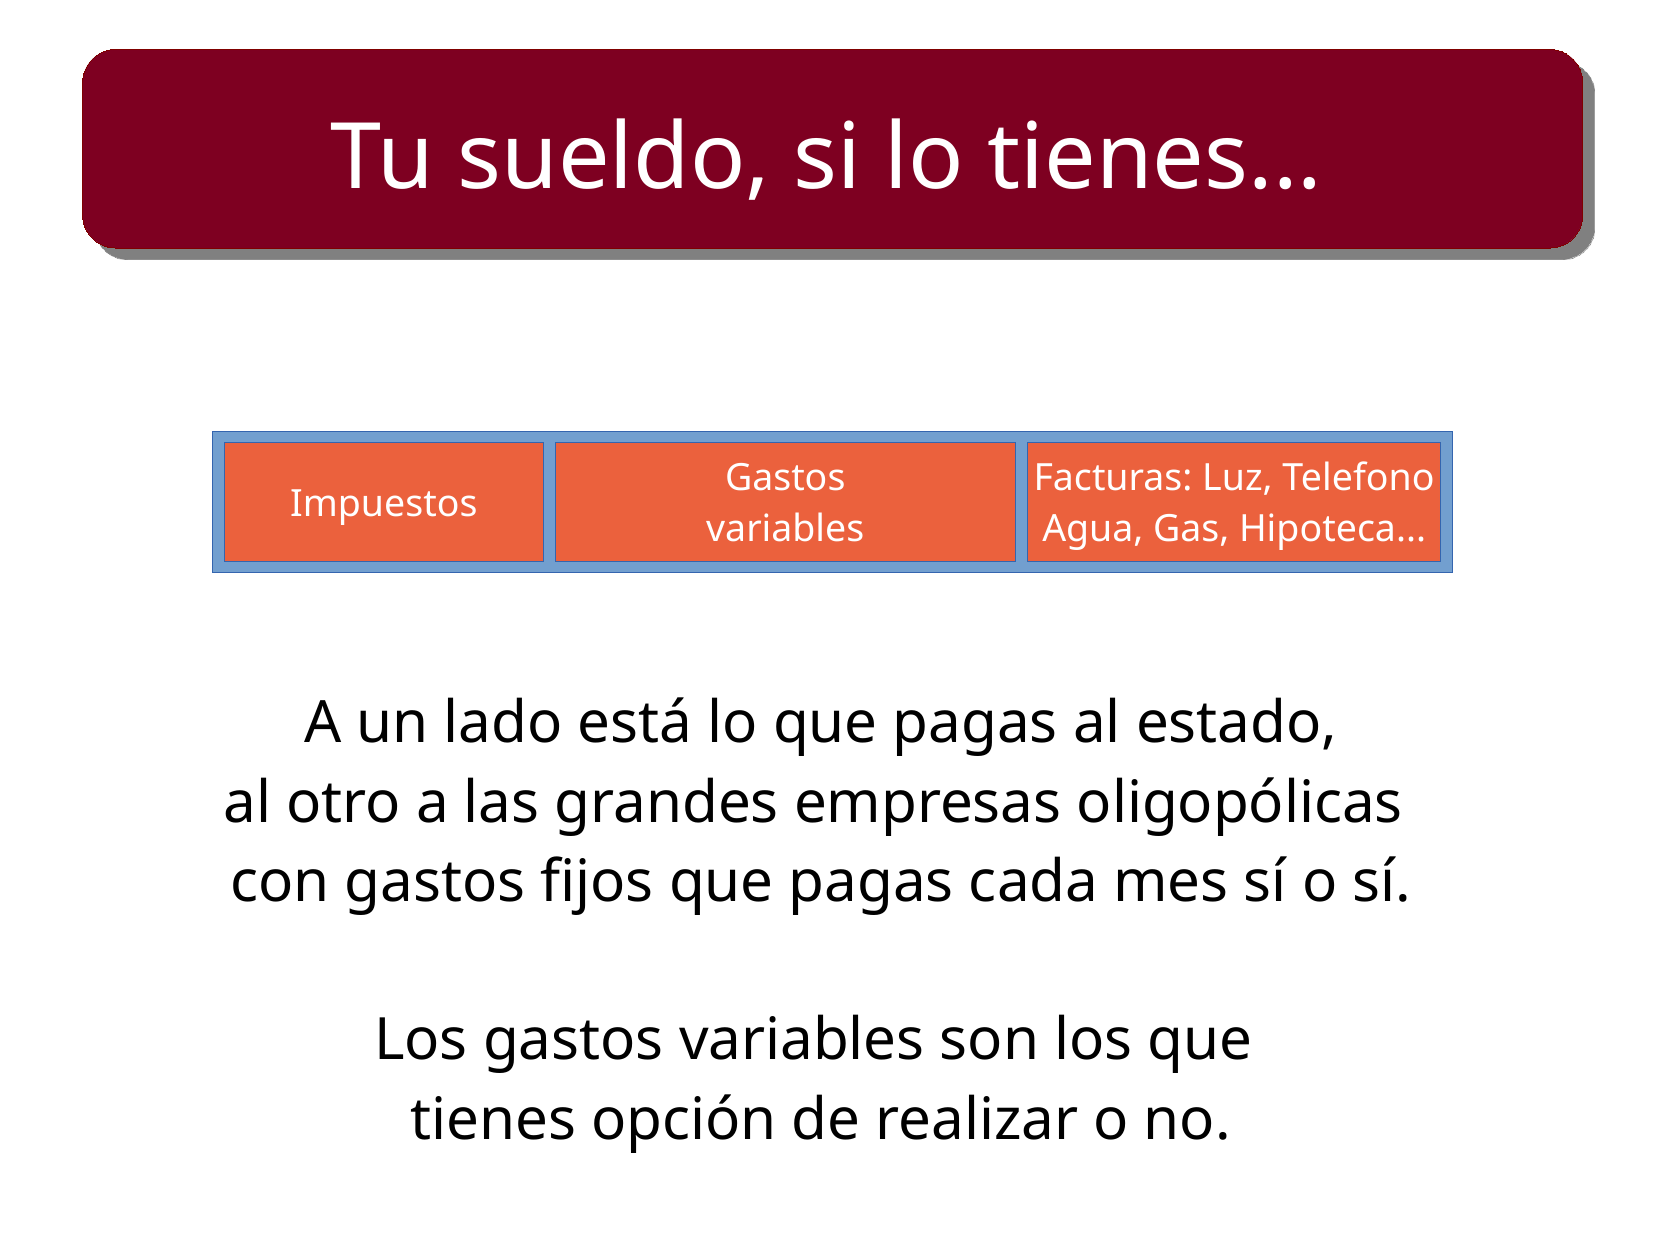

# Tu sueldo, si lo tienes...
Impuestos
Gastos
variables
Facturas: Luz, Telefono
Agua, Gas, Hipoteca...
A un lado está lo que pagas al estado,
al otro a las grandes empresas oligopólicas
con gastos fijos que pagas cada mes sí o sí.
Los gastos variables son los que
tienes opción de realizar o no.